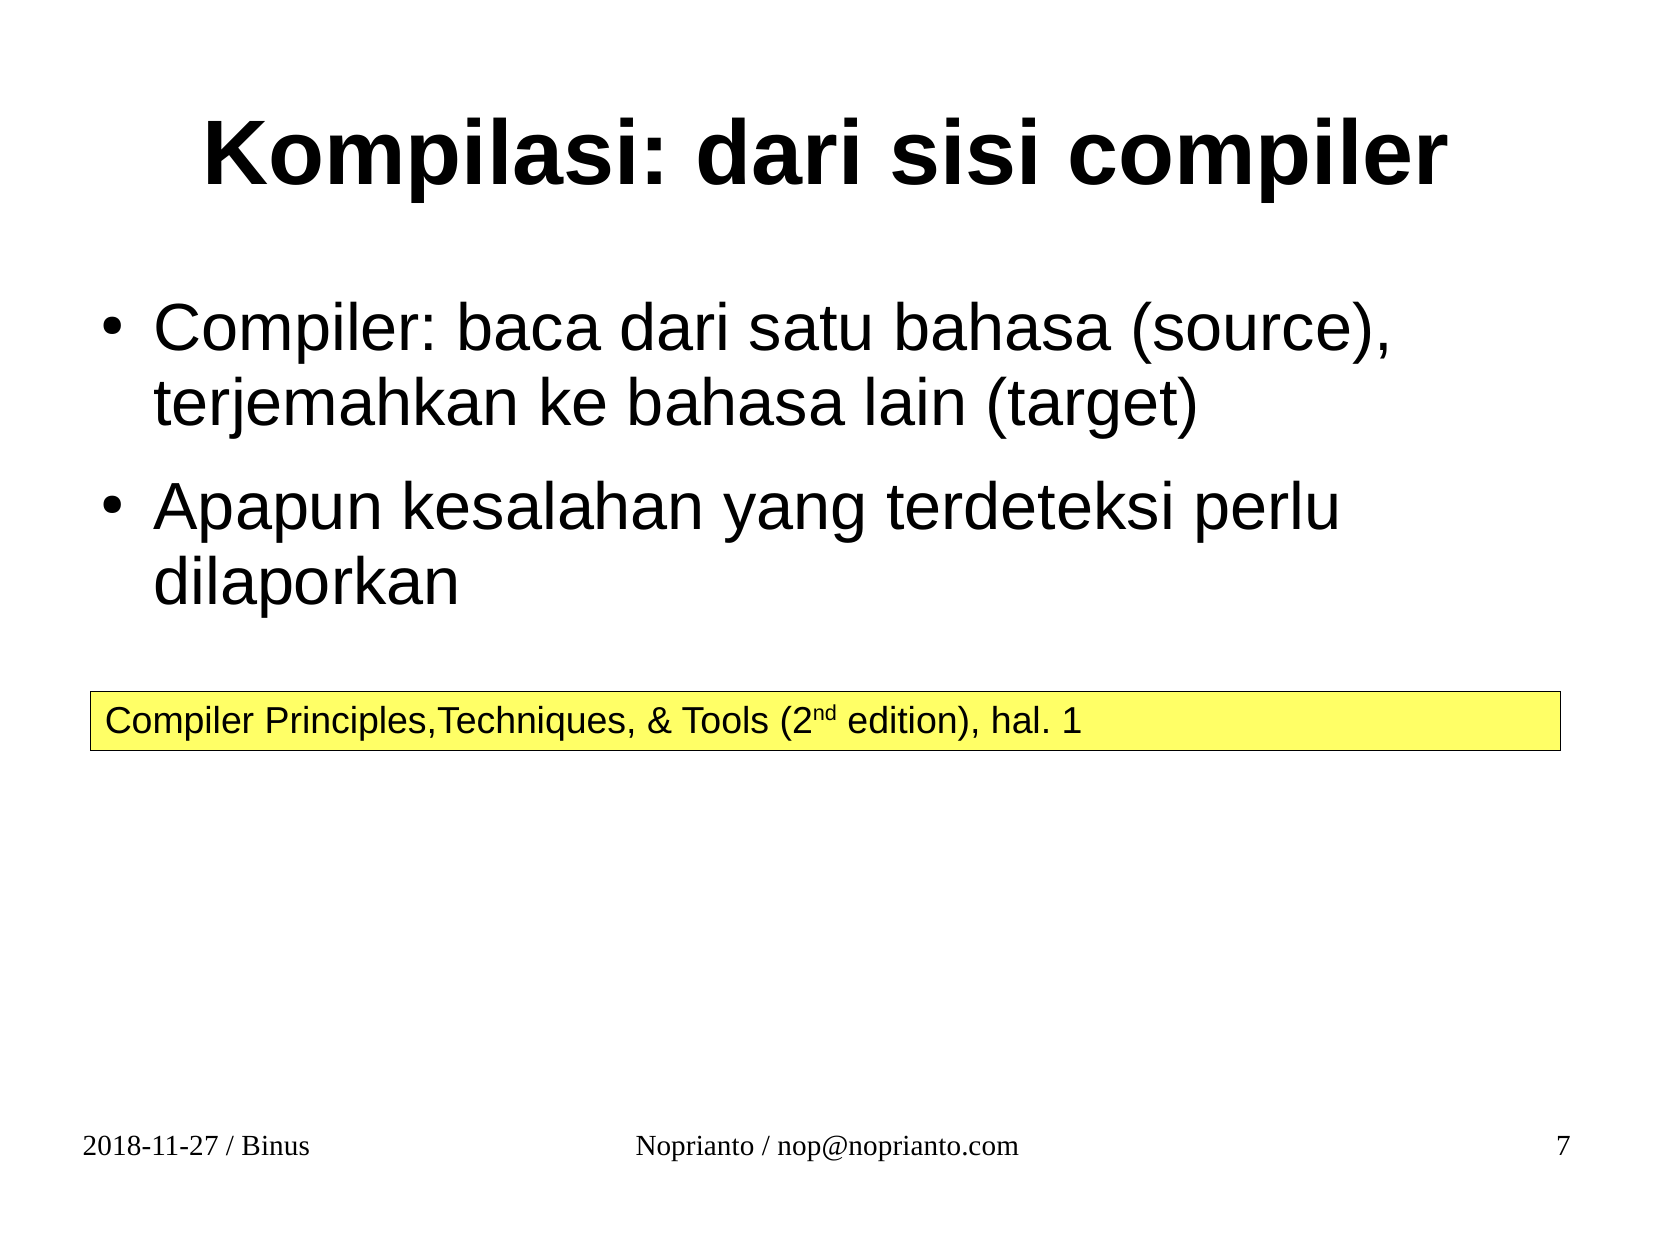

# Kompilasi: dari sisi compiler
Compiler: baca dari satu bahasa (source), terjemahkan ke bahasa lain (target)
Apapun kesalahan yang terdeteksi perlu dilaporkan
Compiler Principles,Techniques, & Tools (2nd edition), hal. 1
2018-11-27 / Binus
Noprianto / nop@noprianto.com
7